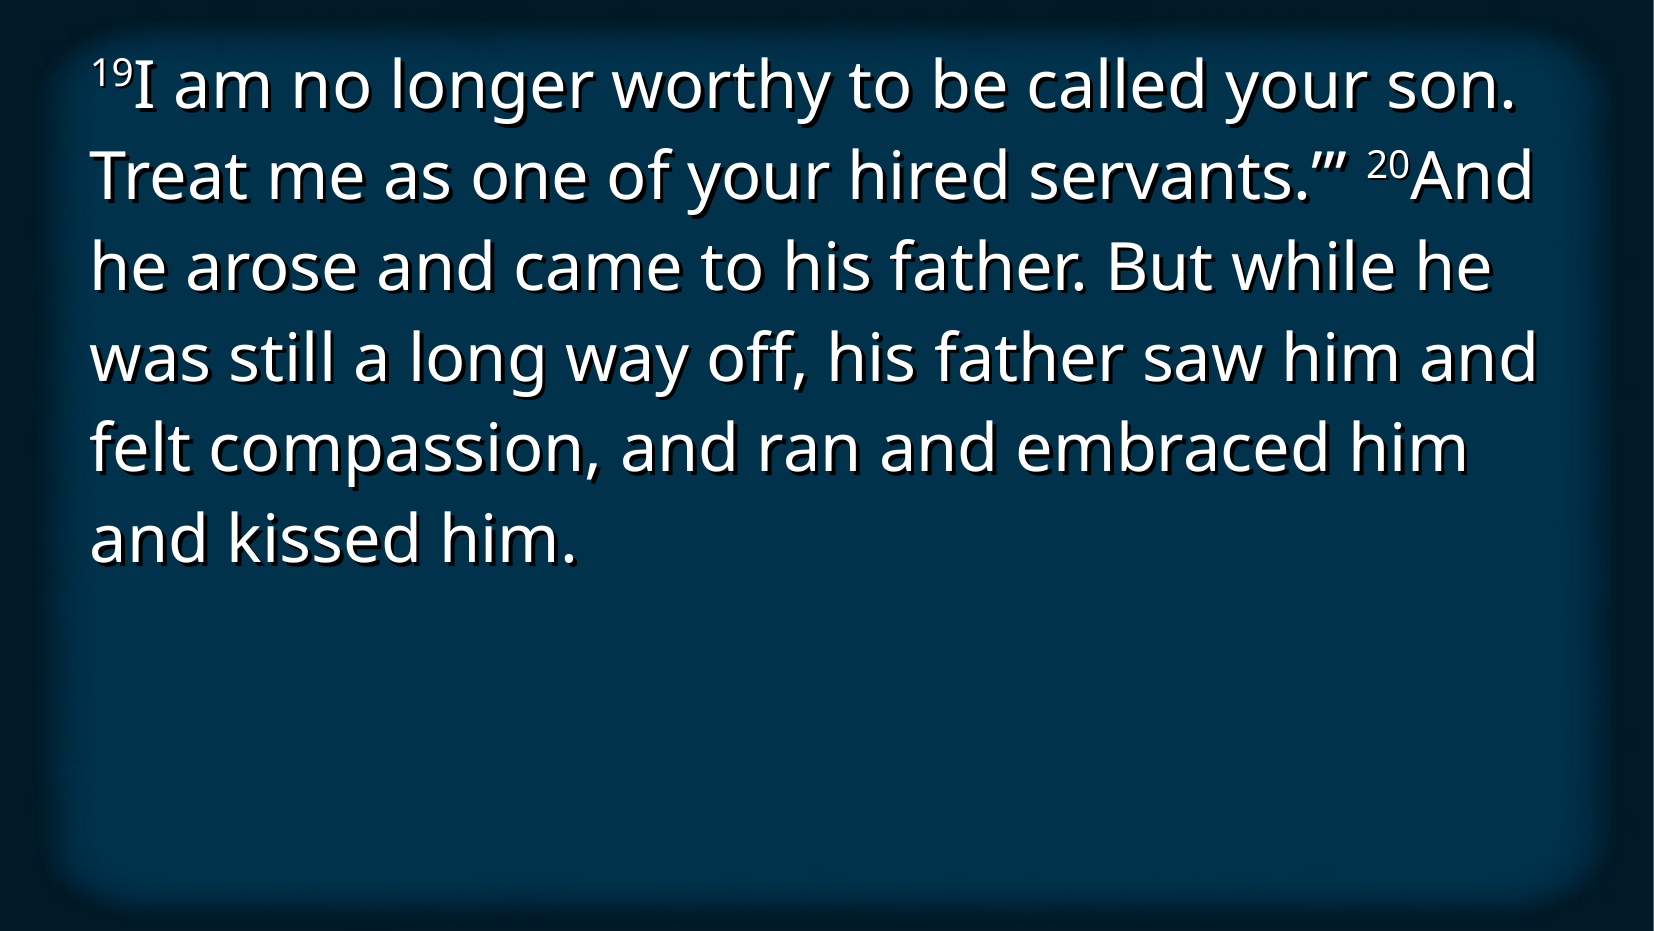

19I am no longer worthy to be called your son. Treat me as one of your hired servants.”’ 20And he arose and came to his father. But while he was still a long way off, his father saw him and felt compassion, and ran and embraced him and kissed him.